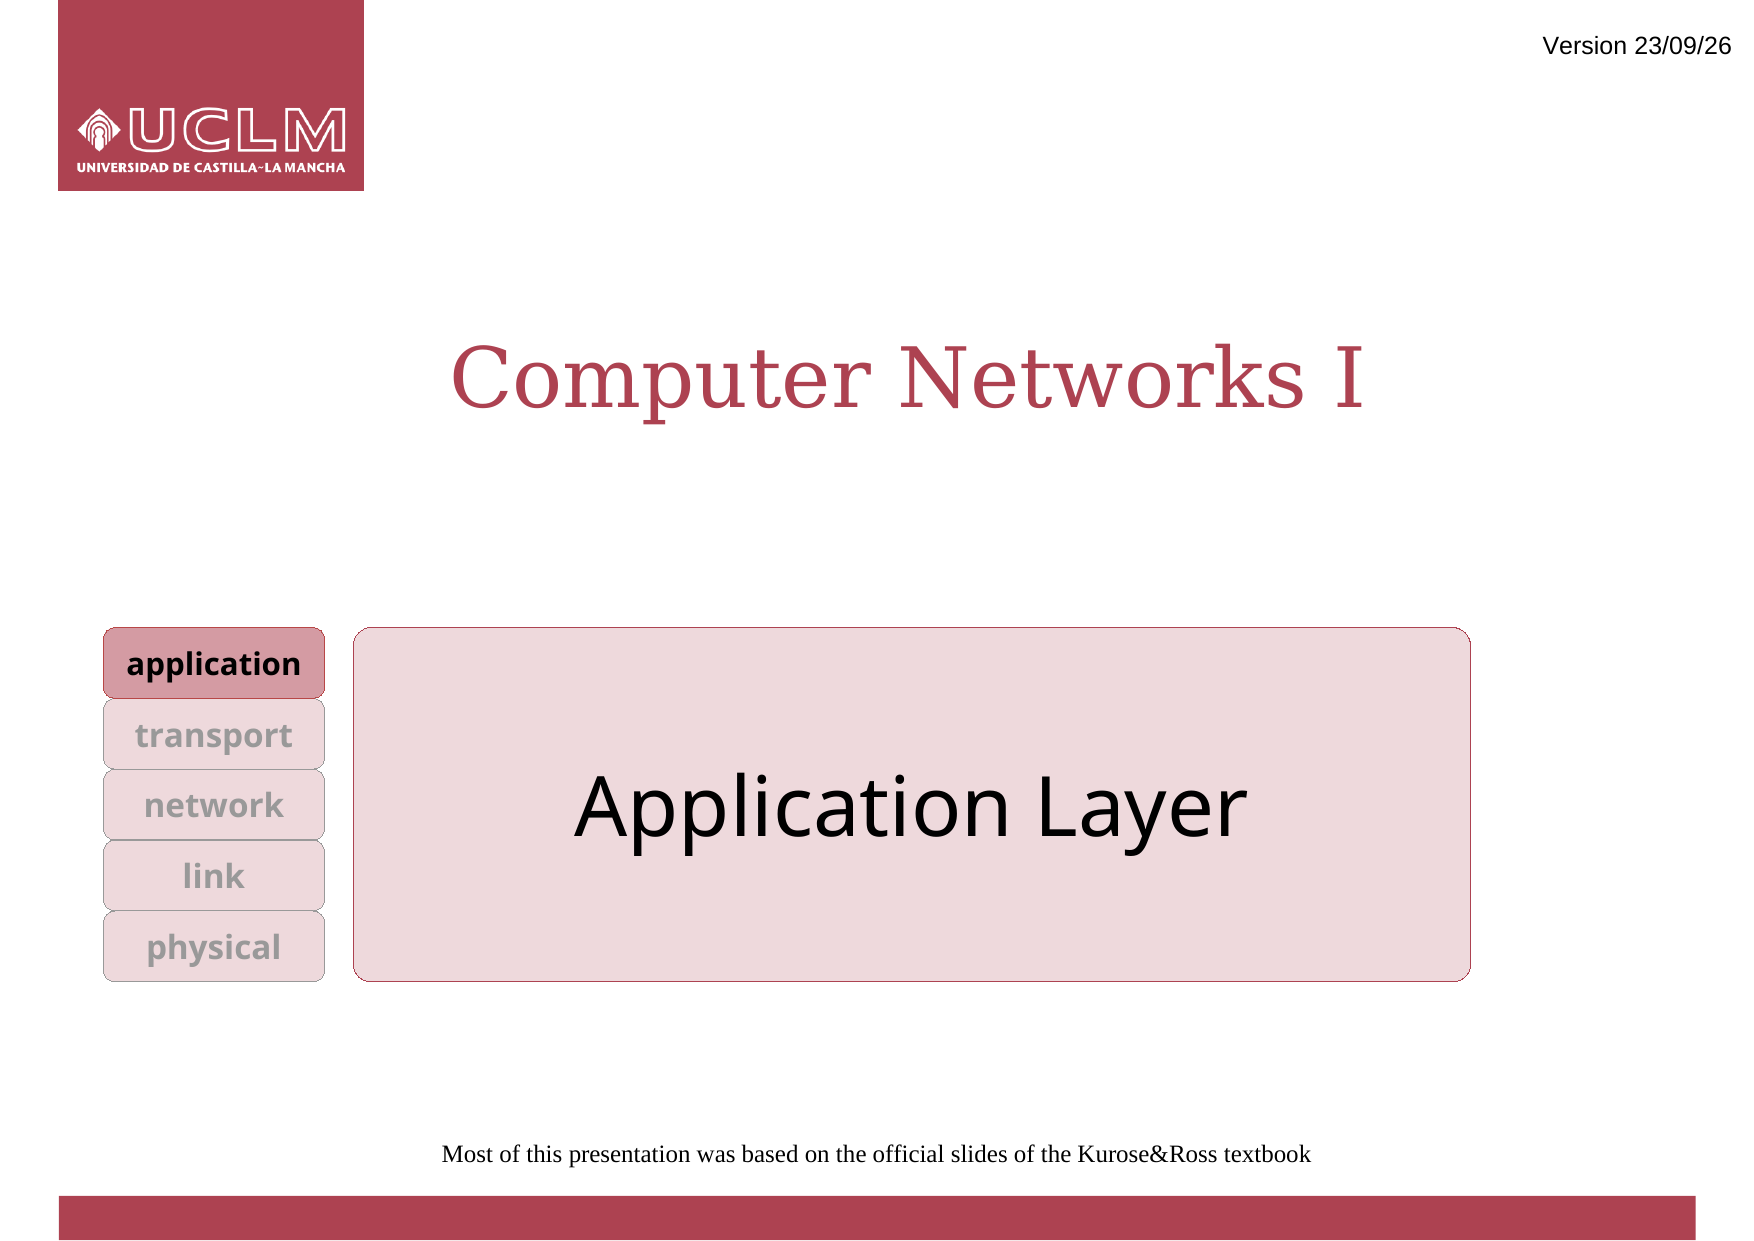

application
# Application Layer
Most of this presentation was based on the official slides of the Kurose&Ross textbook